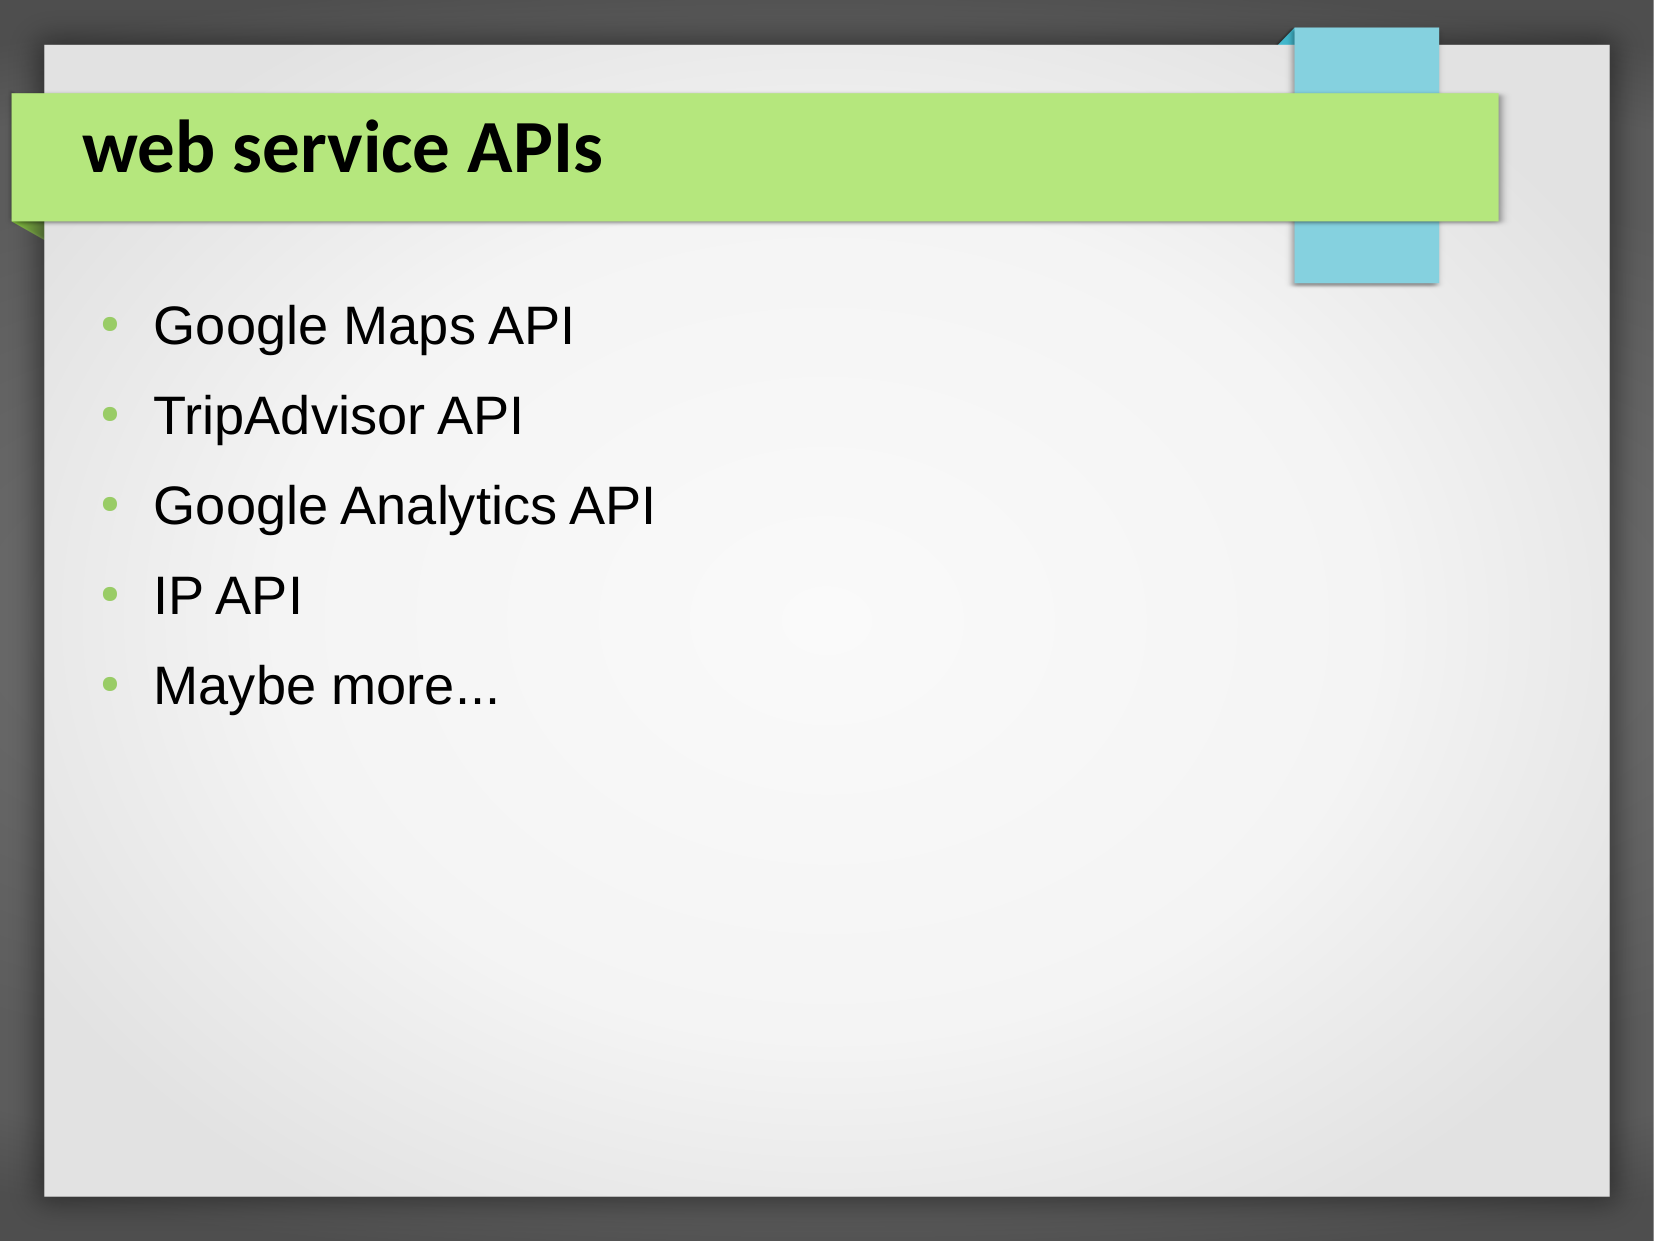

# web service APIs
Google Maps API
TripAdvisor API
Google Analytics API
IP API
Maybe more...